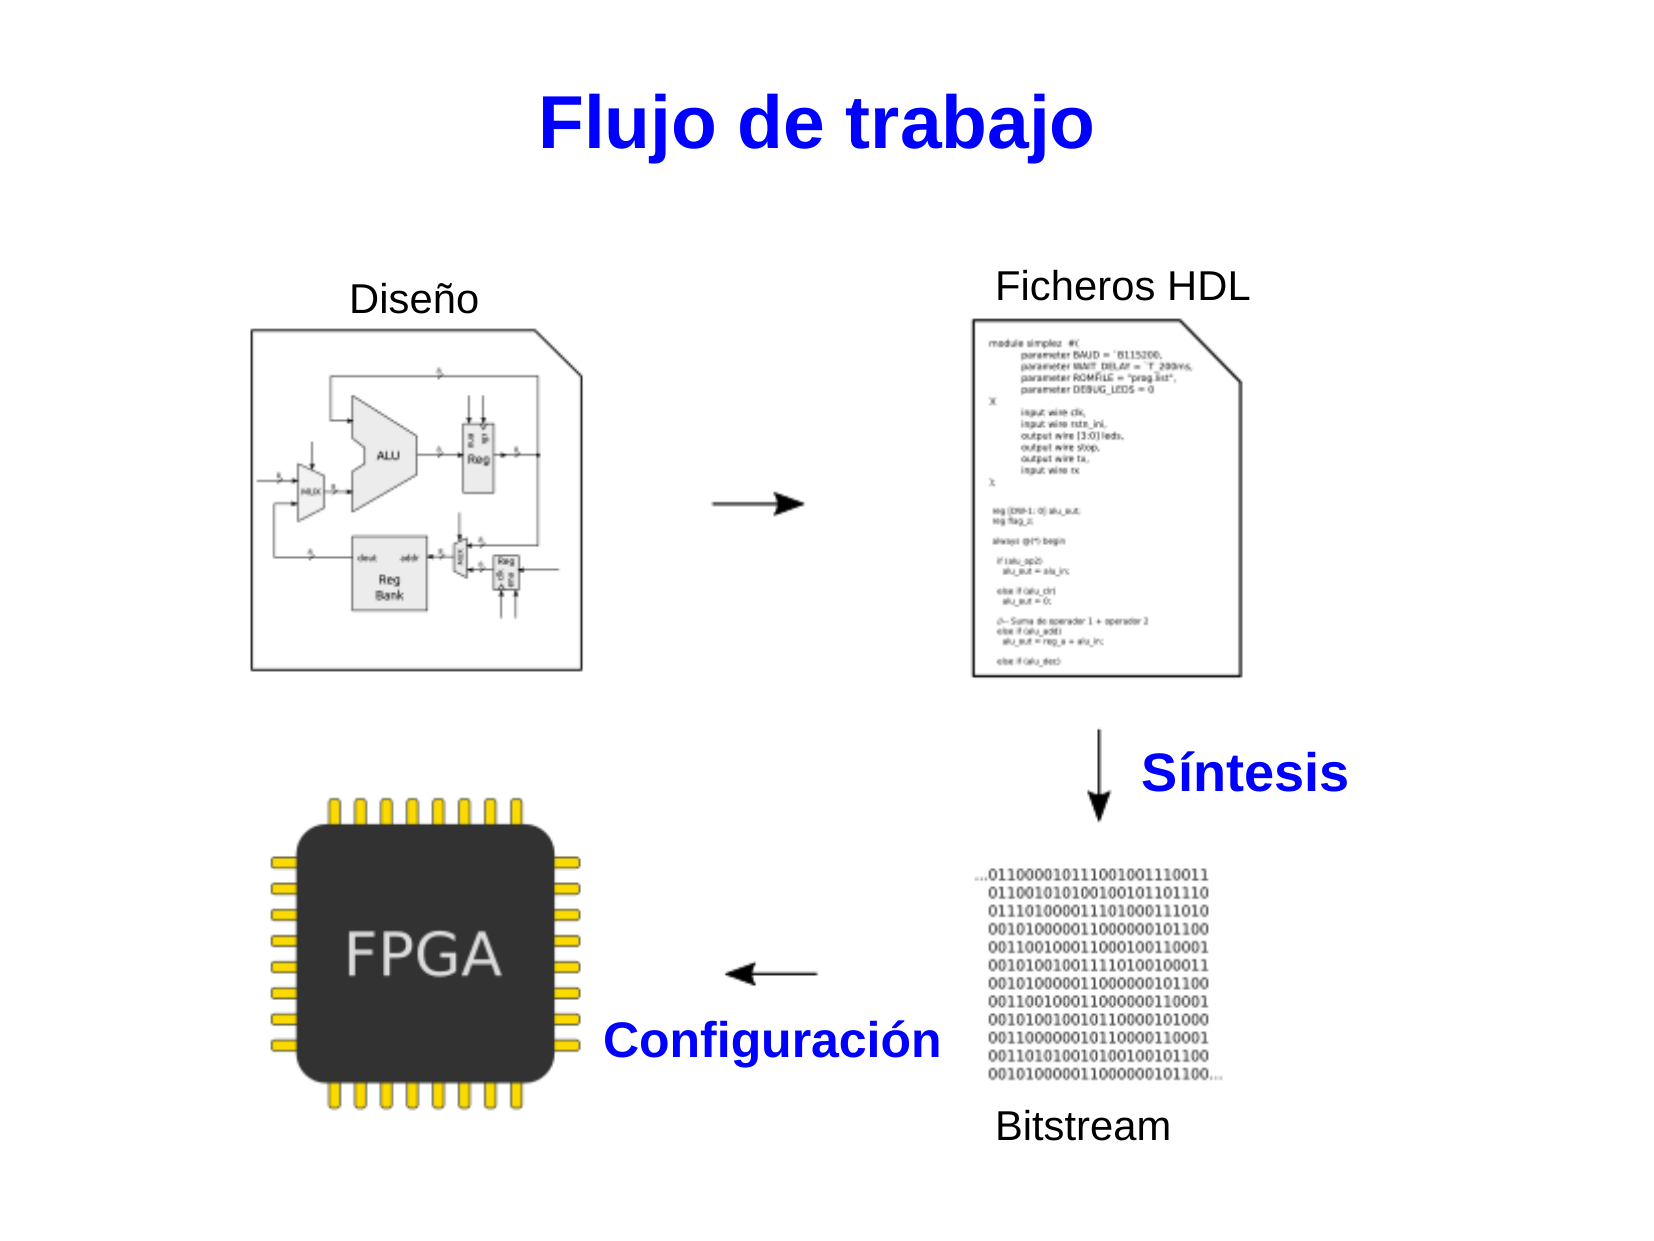

Flujo de trabajo
Ficheros HDL
Diseño
Síntesis
Configuración
Bitstream